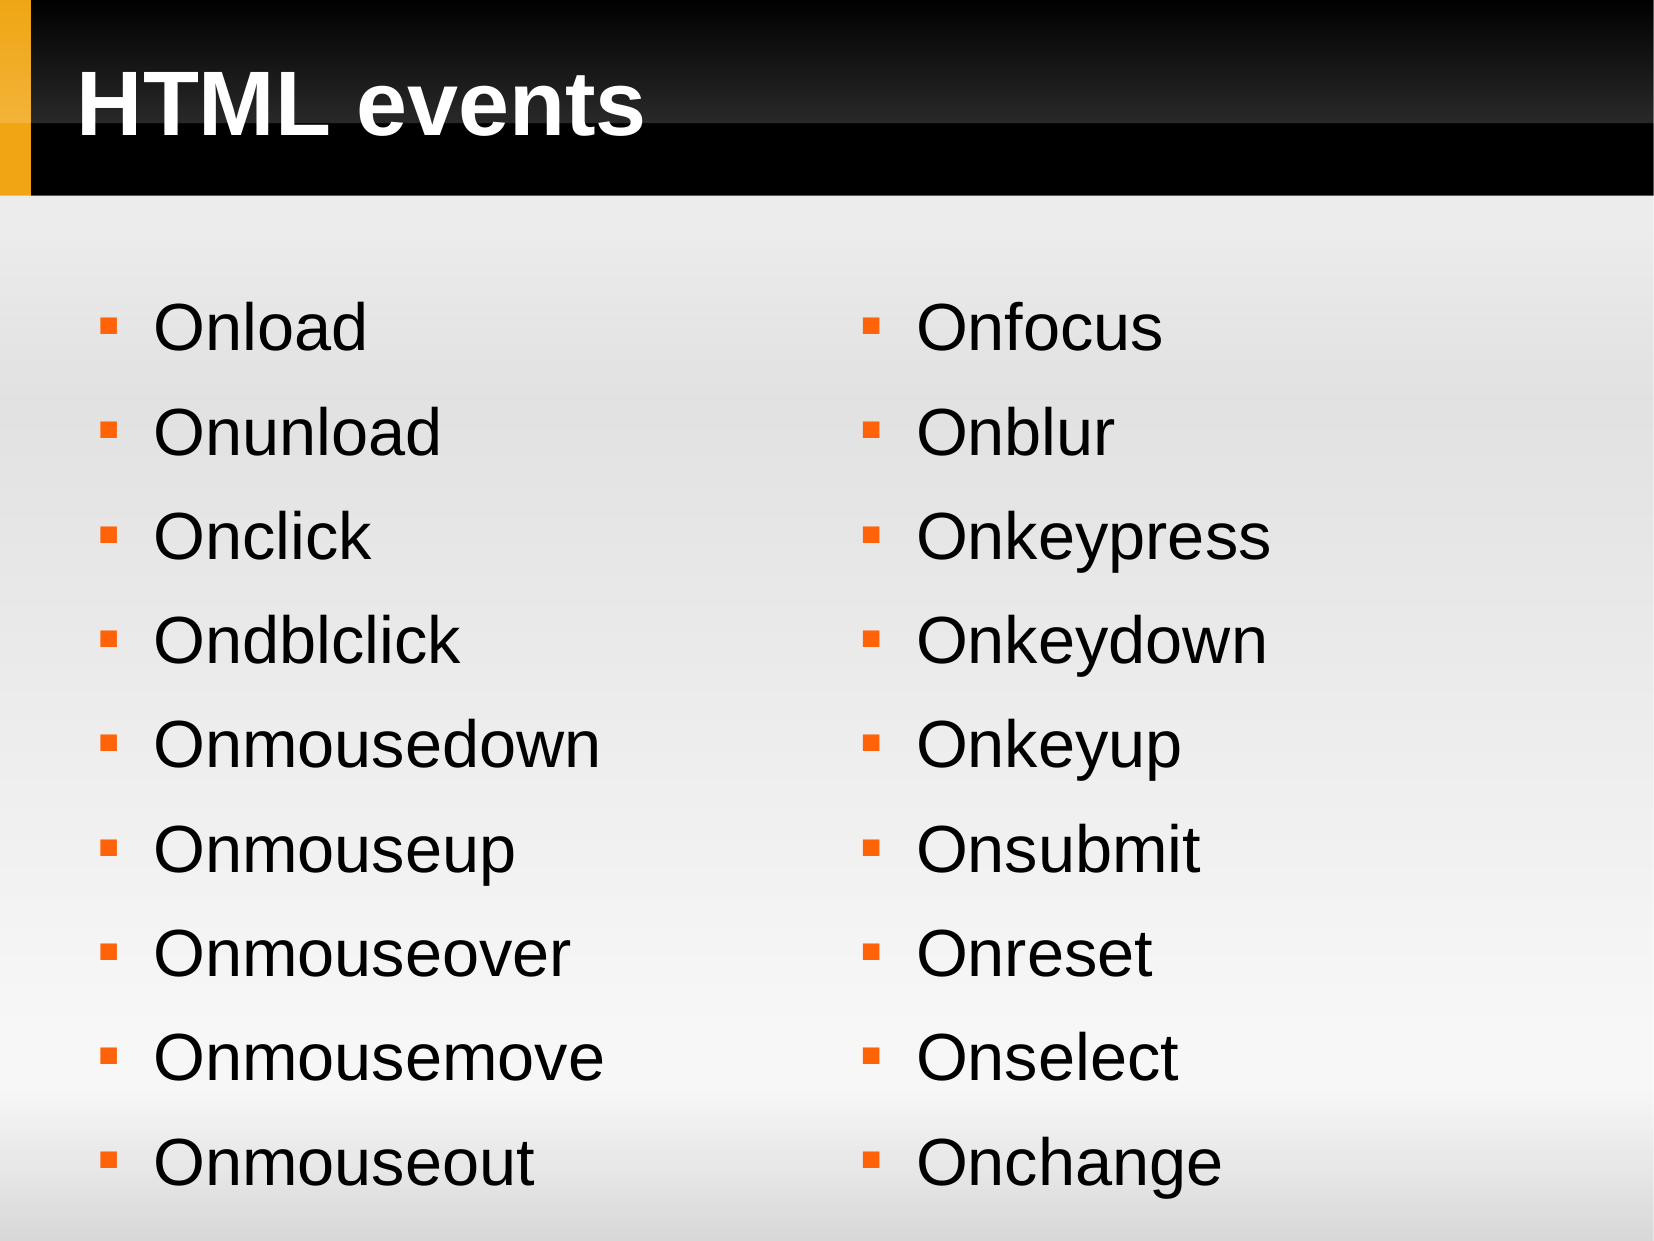

# HTML events
Onload
Onunload
Onclick
Ondblclick
Onmousedown
Onmouseup
Onmouseover
Onmousemove
Onmouseout
Onfocus
Onblur
Onkeypress
Onkeydown
Onkeyup
Onsubmit
Onreset
Onselect
Onchange